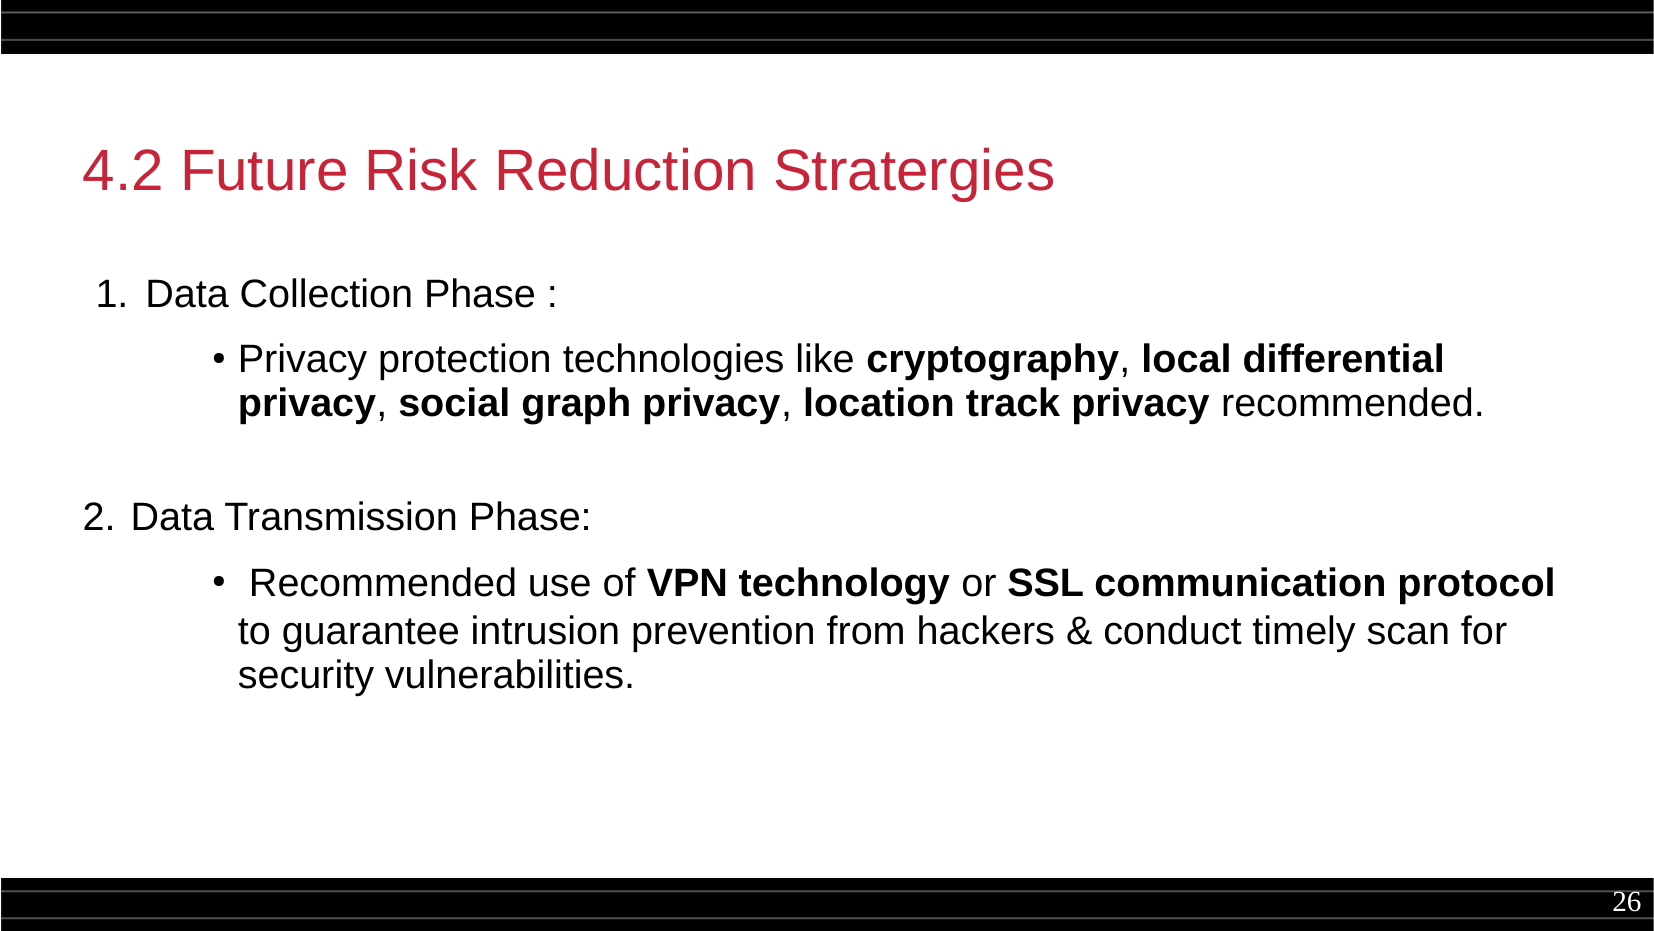

# 4.2 Future Risk Reduction Stratergies
 Data Collection Phase :
Privacy protection technologies like cryptography, local differential privacy, social graph privacy, location track privacy recommended.
 Data Transmission Phase:
 Recommended use of VPN technology or SSL communication protocol
to guarantee intrusion prevention from hackers & conduct timely scan for security vulnerabilities.